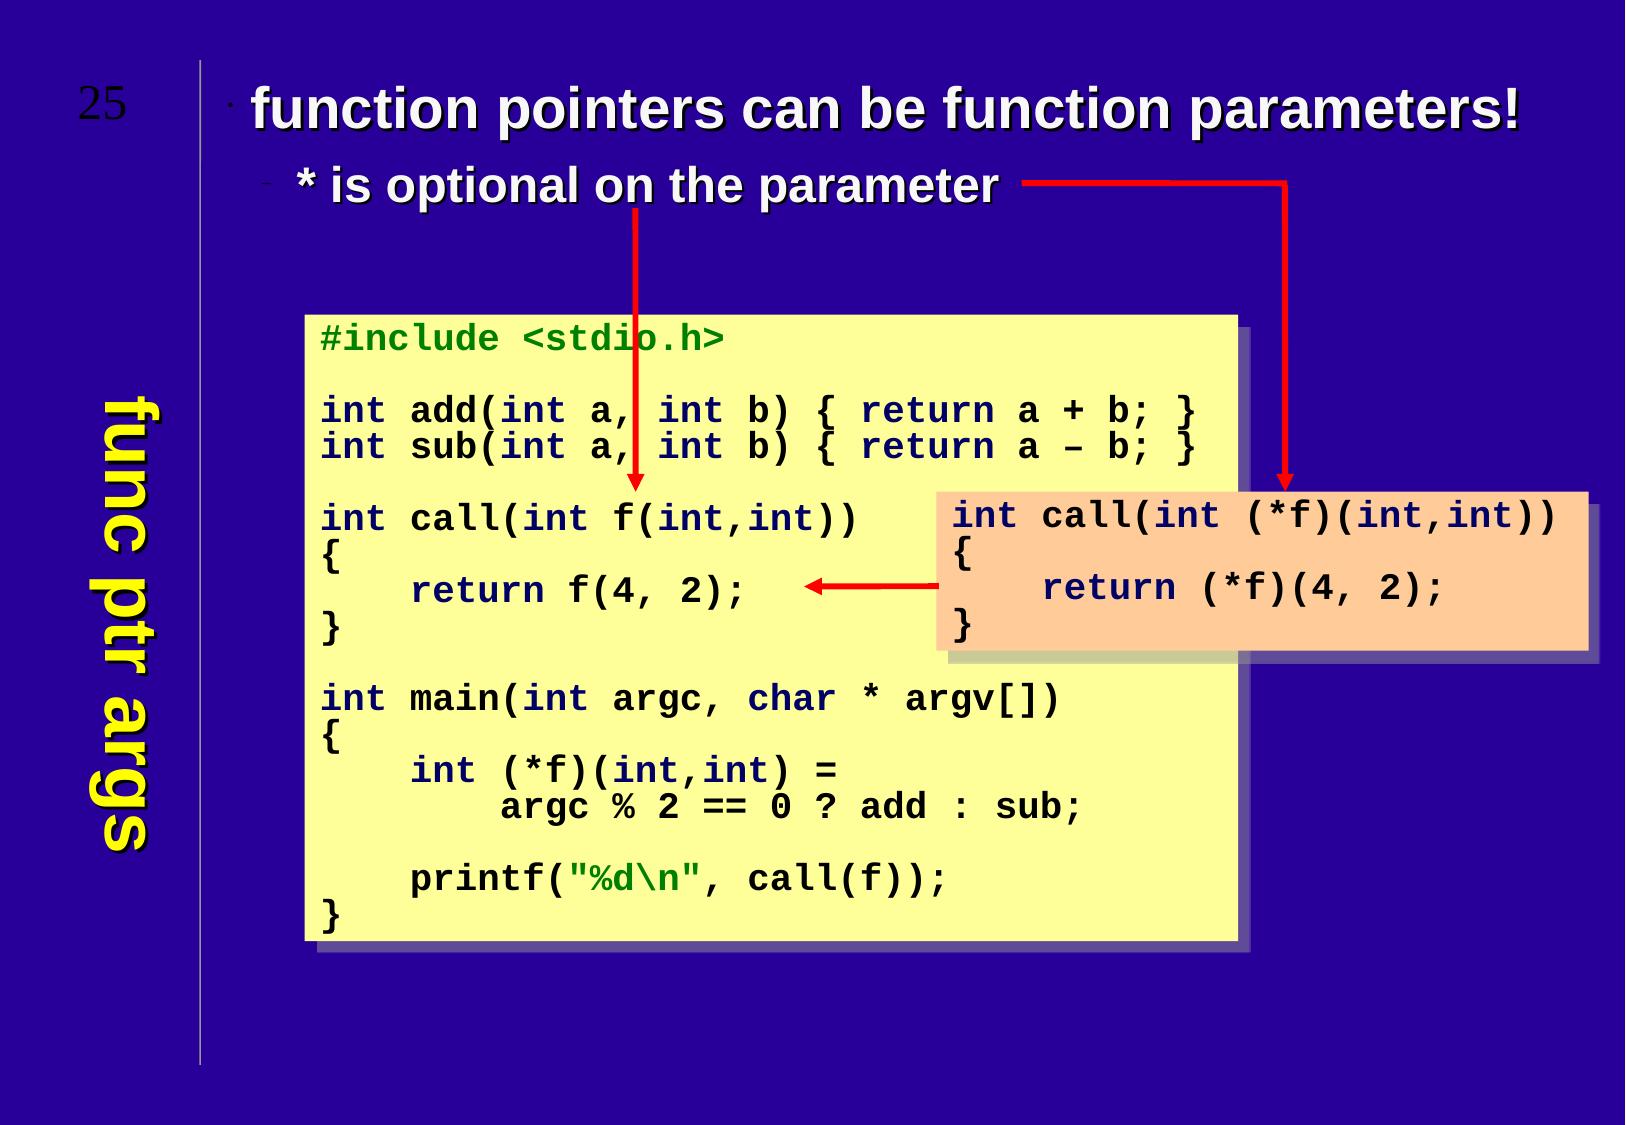

25
 function pointers can be function parameters!
* is optional on the parameter
# func ptr args
#include <stdio.h>
int add(int a, int b) { return a + b; }
int sub(int a, int b) { return a – b; }
int call(int f(int,int))
{
 return f(4, 2);
}
int main(int argc, char * argv[])
{
 int (*f)(int,int) =
 argc % 2 == 0 ? add : sub;
 printf("%d\n", call(f));
}
int call(int (*f)(int,int))
{
 return (*f)(4, 2);
}